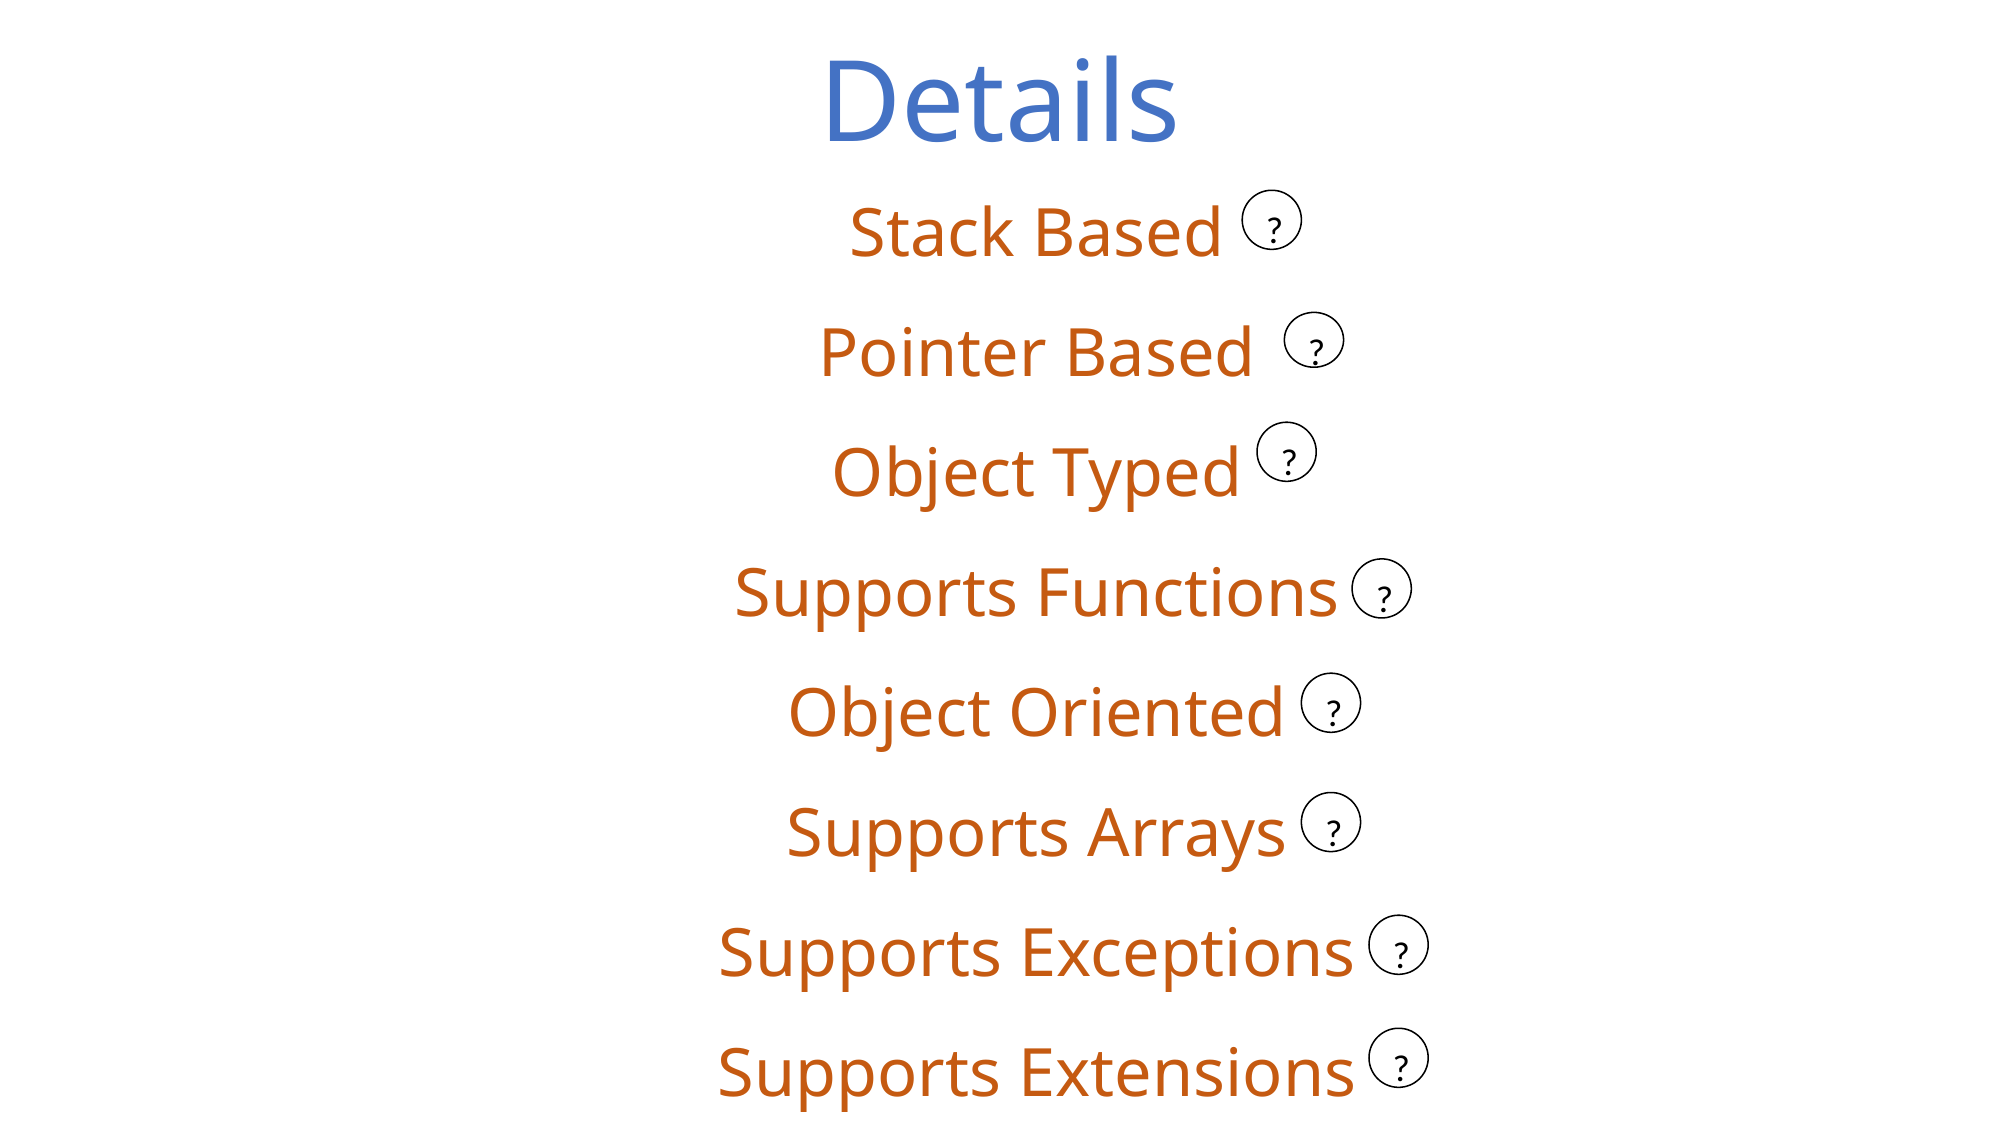

Details
Stack Based
Pointer Based
Object Typed
Supports Functions
Object Oriented
Supports Arrays
Supports Exceptions
Supports Extensions
?
?
?
?
?
?
?
?